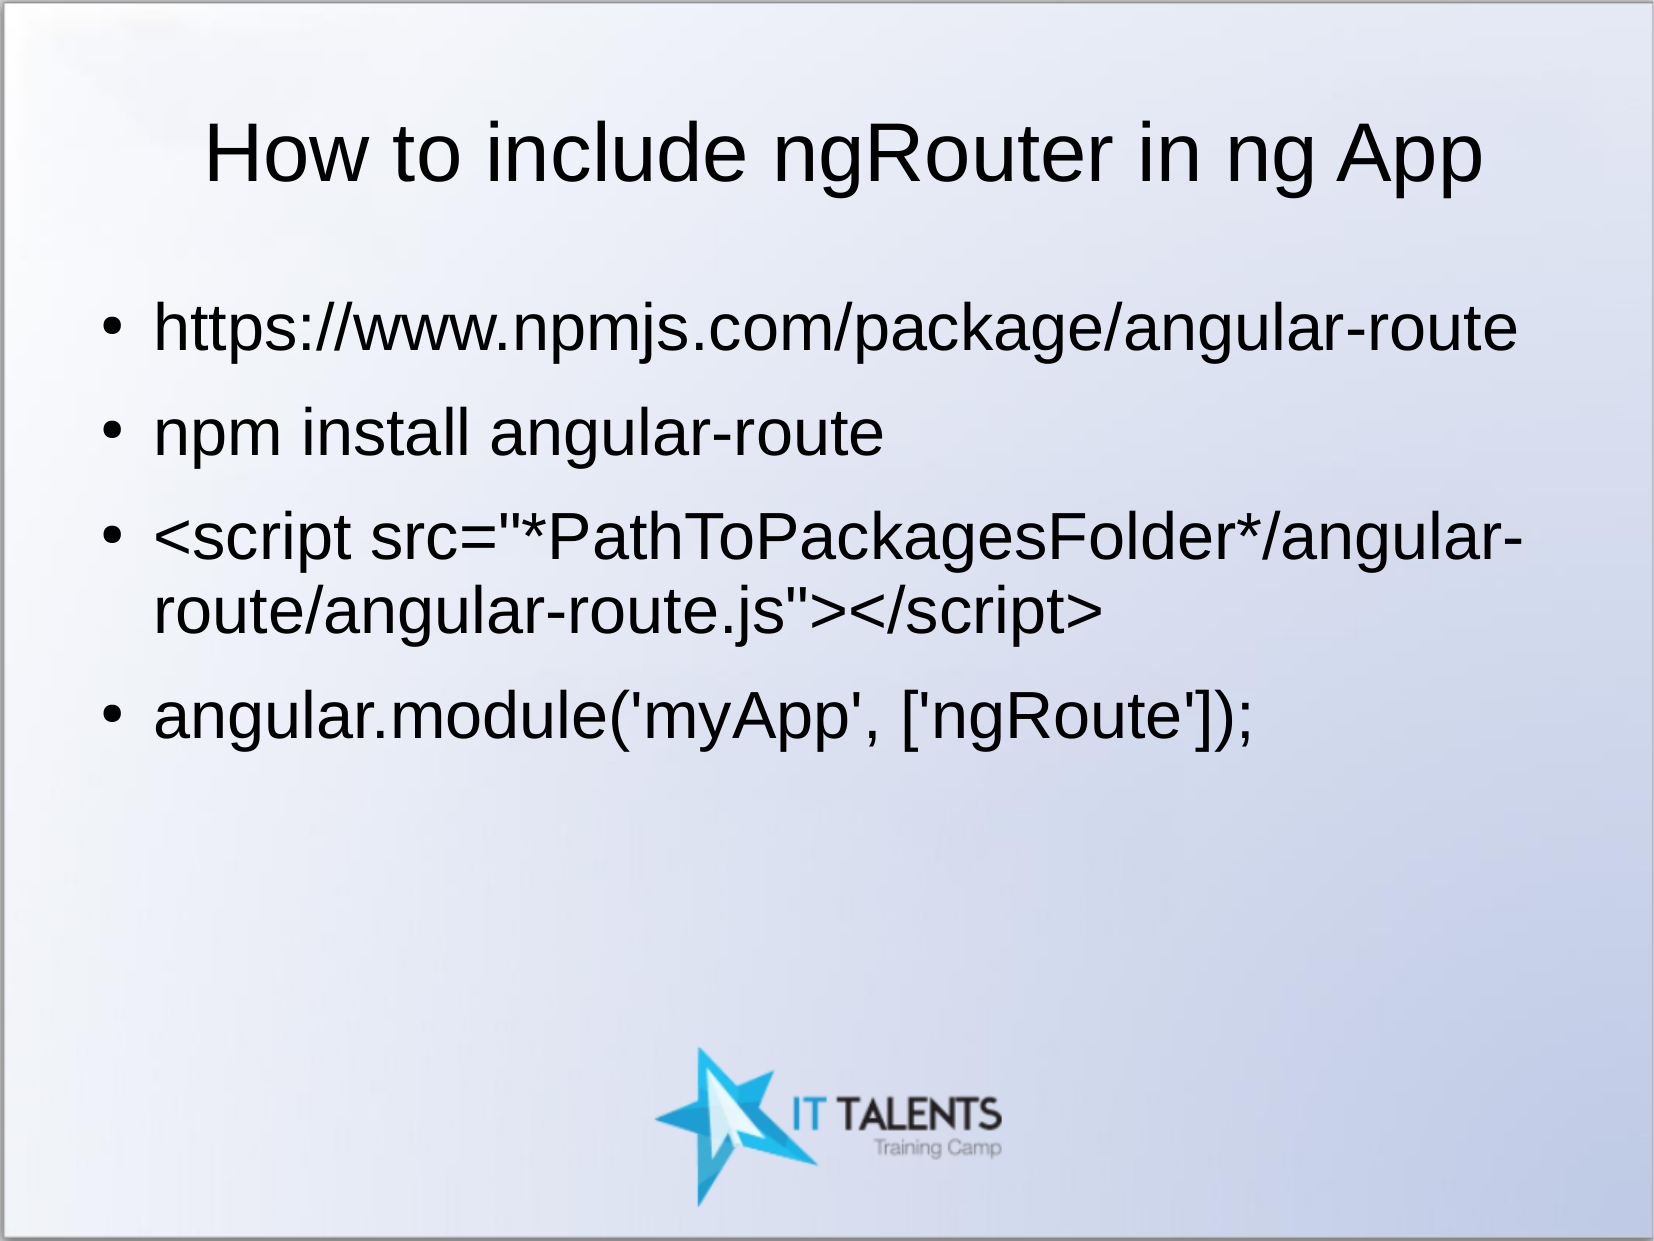

# How to include ngRouter in ng App
https://www.npmjs.com/package/angular-route
npm install angular-route
<script src="*PathToPackagesFolder*/angular-route/angular-route.js"></script>
angular.module('myApp', ['ngRoute']);